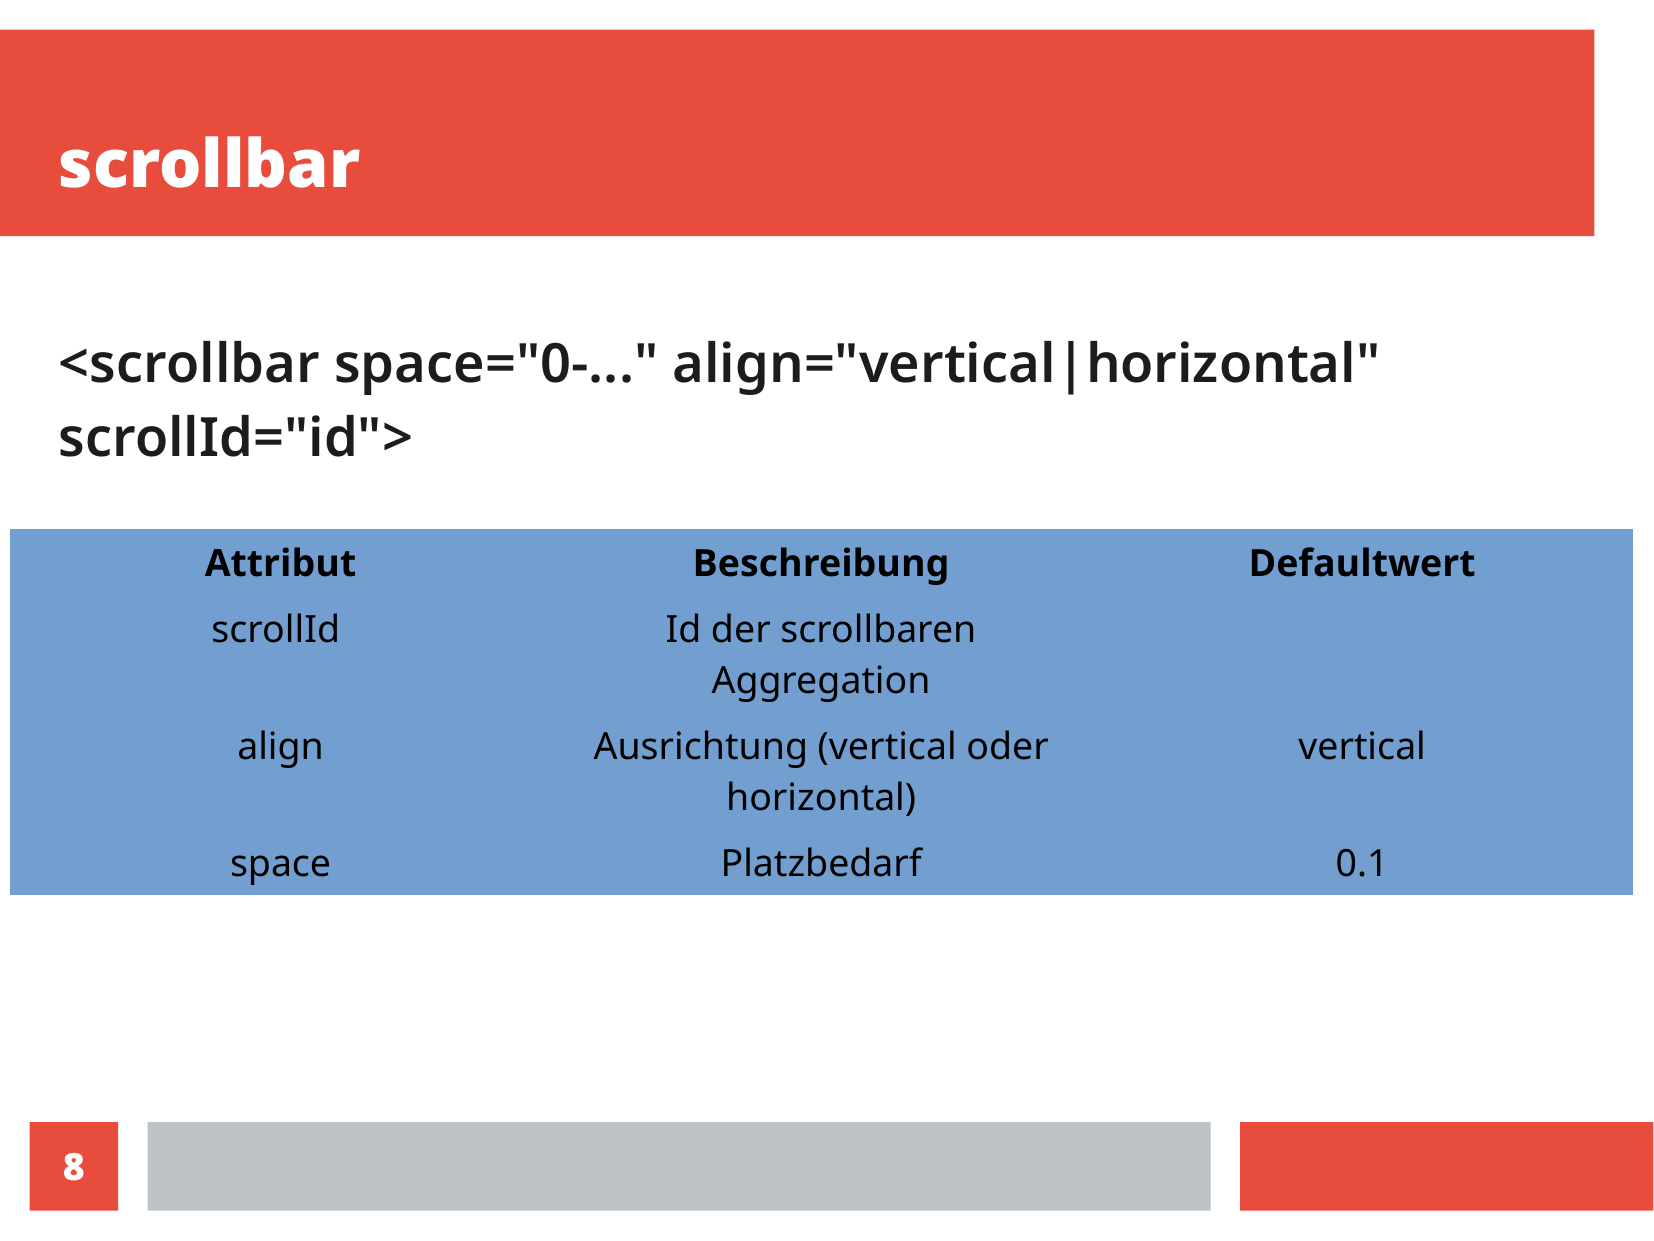

# scrollbar
<scrollbar space="0-..." align="vertical|horizontal" scrollId="id">
| Attribut | Beschreibung | Defaultwert |
| --- | --- | --- |
| scrollId | Id der scrollbaren Aggregation | |
| align | Ausrichtung (vertical oder horizontal) | vertical |
| space | Platzbedarf | 0.1 |
8